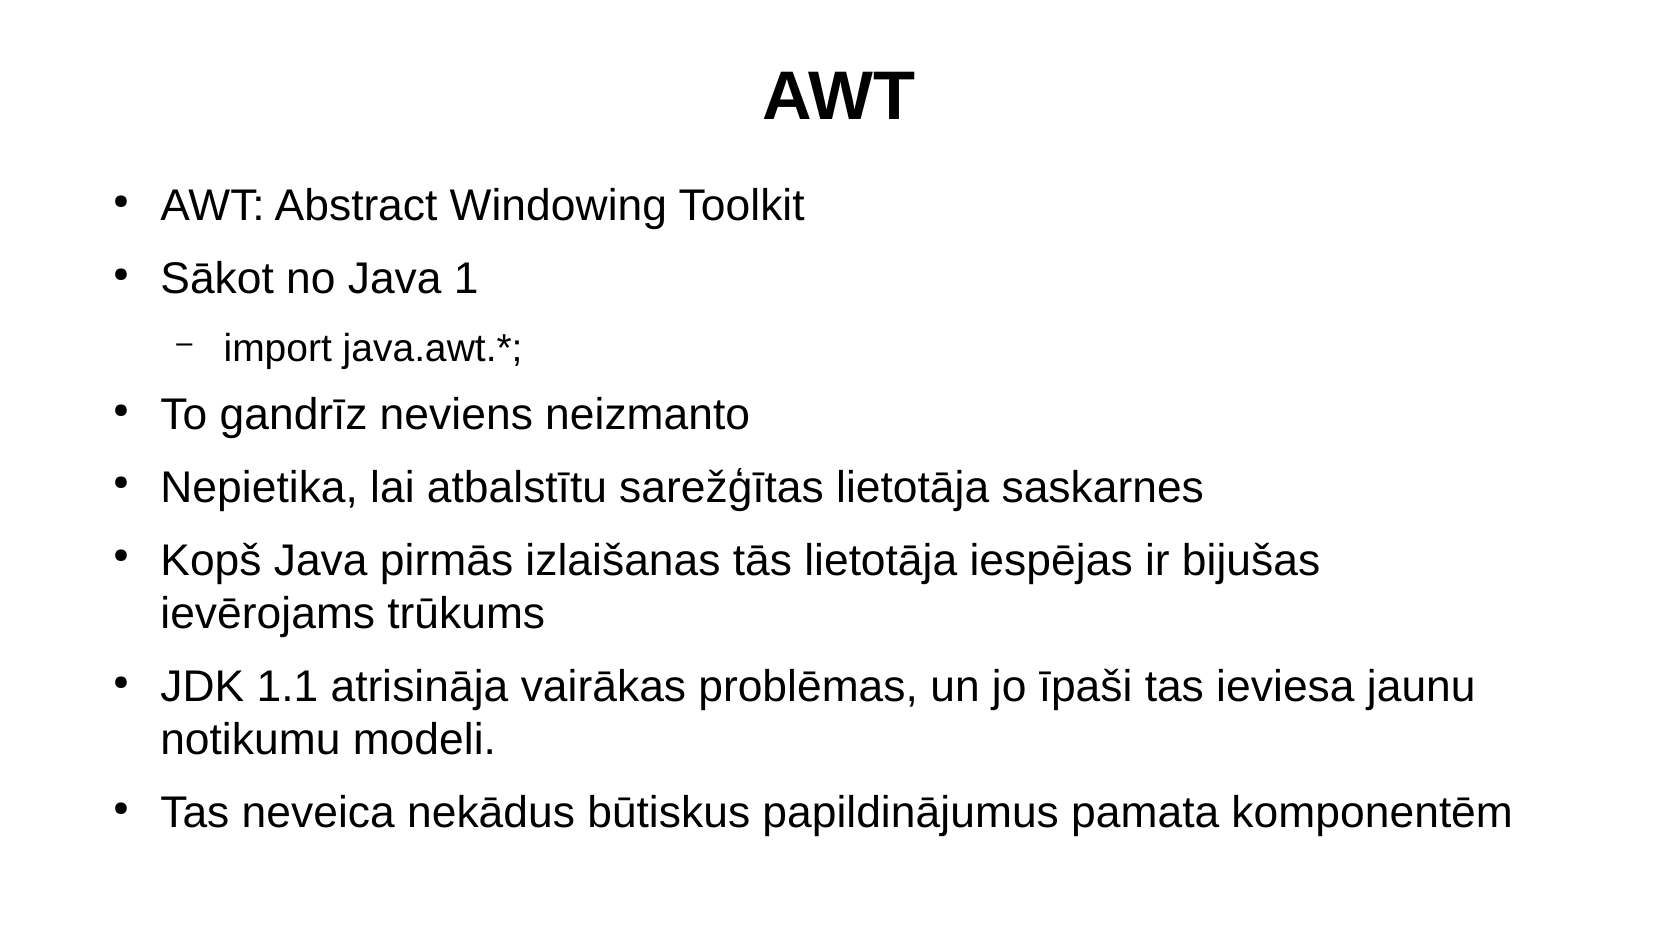

# AWT
AWT: Abstract Windowing Toolkit
Sākot no Java 1
import java.awt.*;
To gandrīz neviens neizmanto
Nepietika, lai atbalstītu sarežģītas lietotāja saskarnes
Kopš Java pirmās izlaišanas tās lietotāja iespējas ir bijušas ievērojams trūkums
JDK 1.1 atrisināja vairākas problēmas, un jo īpaši tas ieviesa jaunu notikumu modeli.
Tas neveica nekādus būtiskus papildinājumus pamata komponentēm